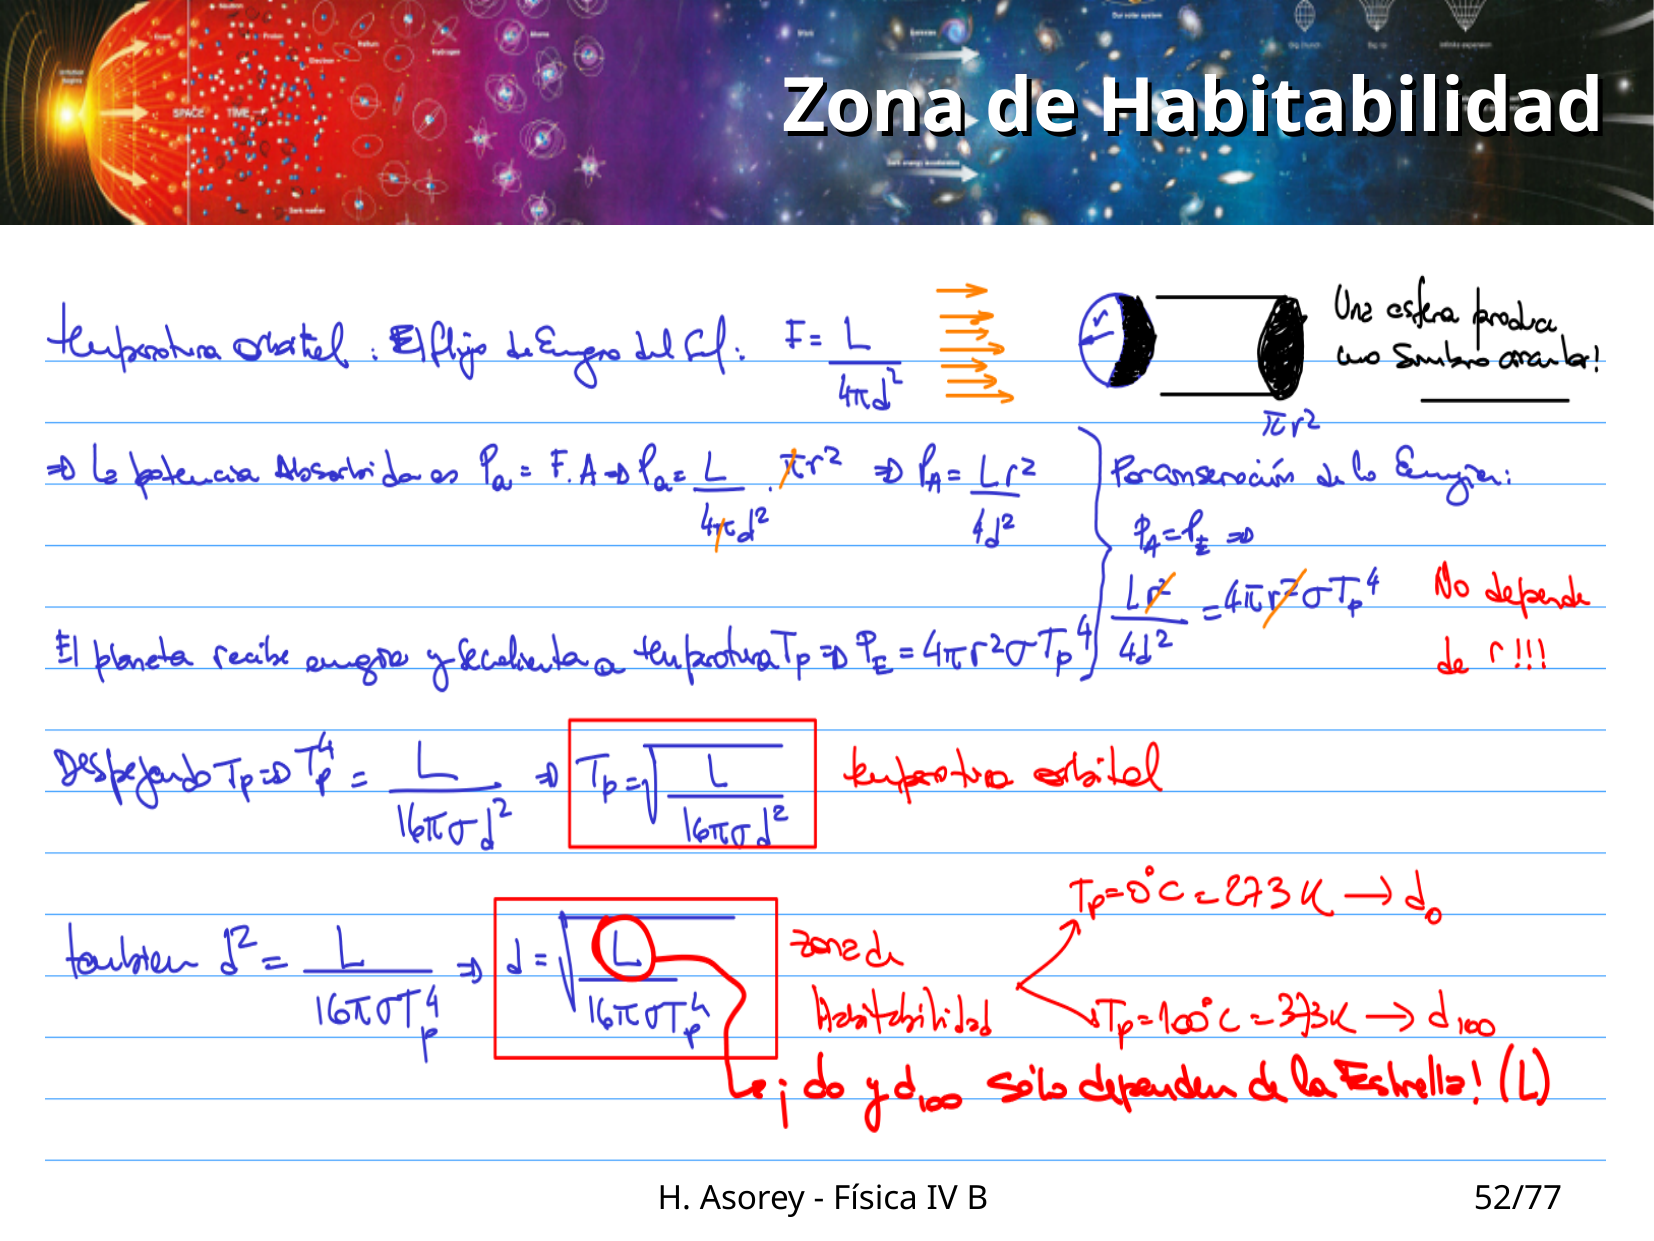

# Zona de Habitabilidad
H. Asorey - Física IV B
52